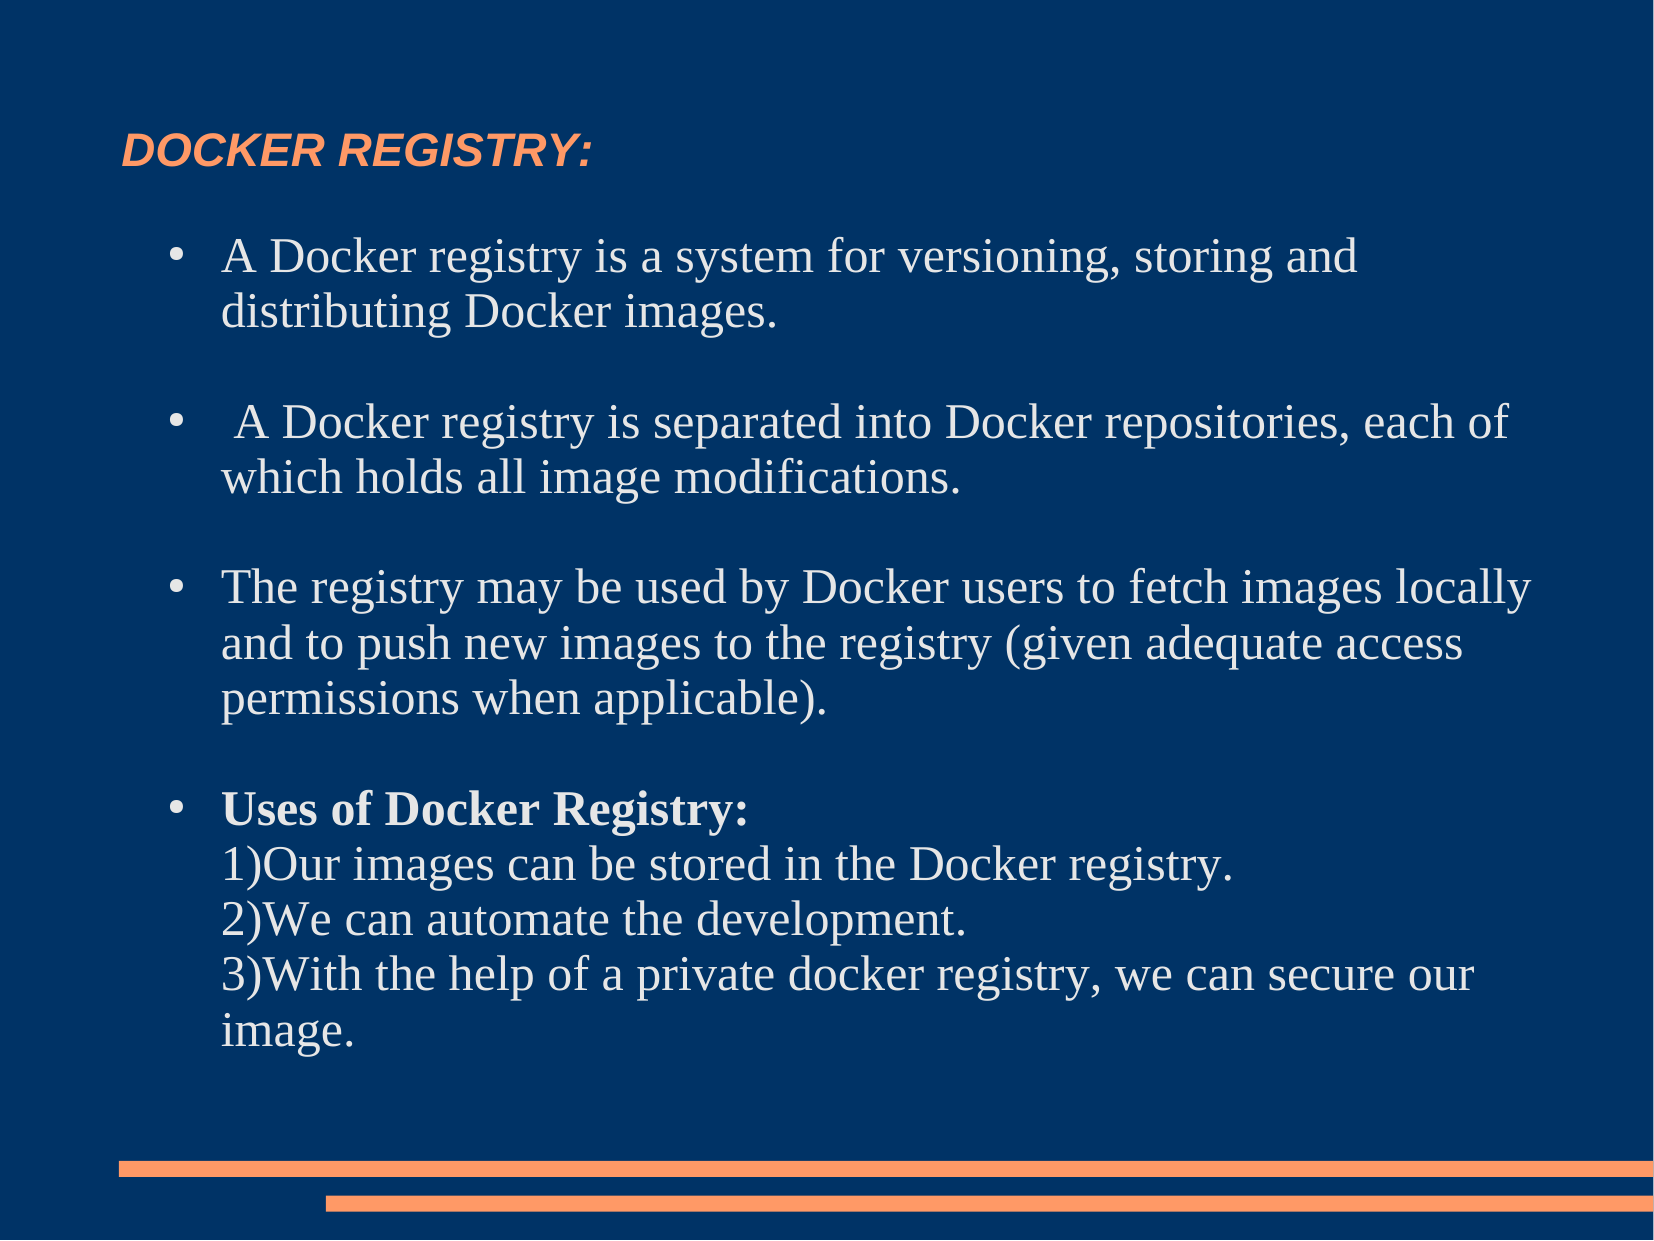

# DOCKER REGISTRY:
A Docker registry is a system for versioning, storing and distributing Docker images.
 A Docker registry is separated into Docker repositories, each of which holds all image modifications.
The registry may be used by Docker users to fetch images locally and to push new images to the registry (given adequate access permissions when applicable).
Uses of Docker Registry:
1)Our images can be stored in the Docker registry.
2)We can automate the development.
3)With the help of a private docker registry, we can secure our image.